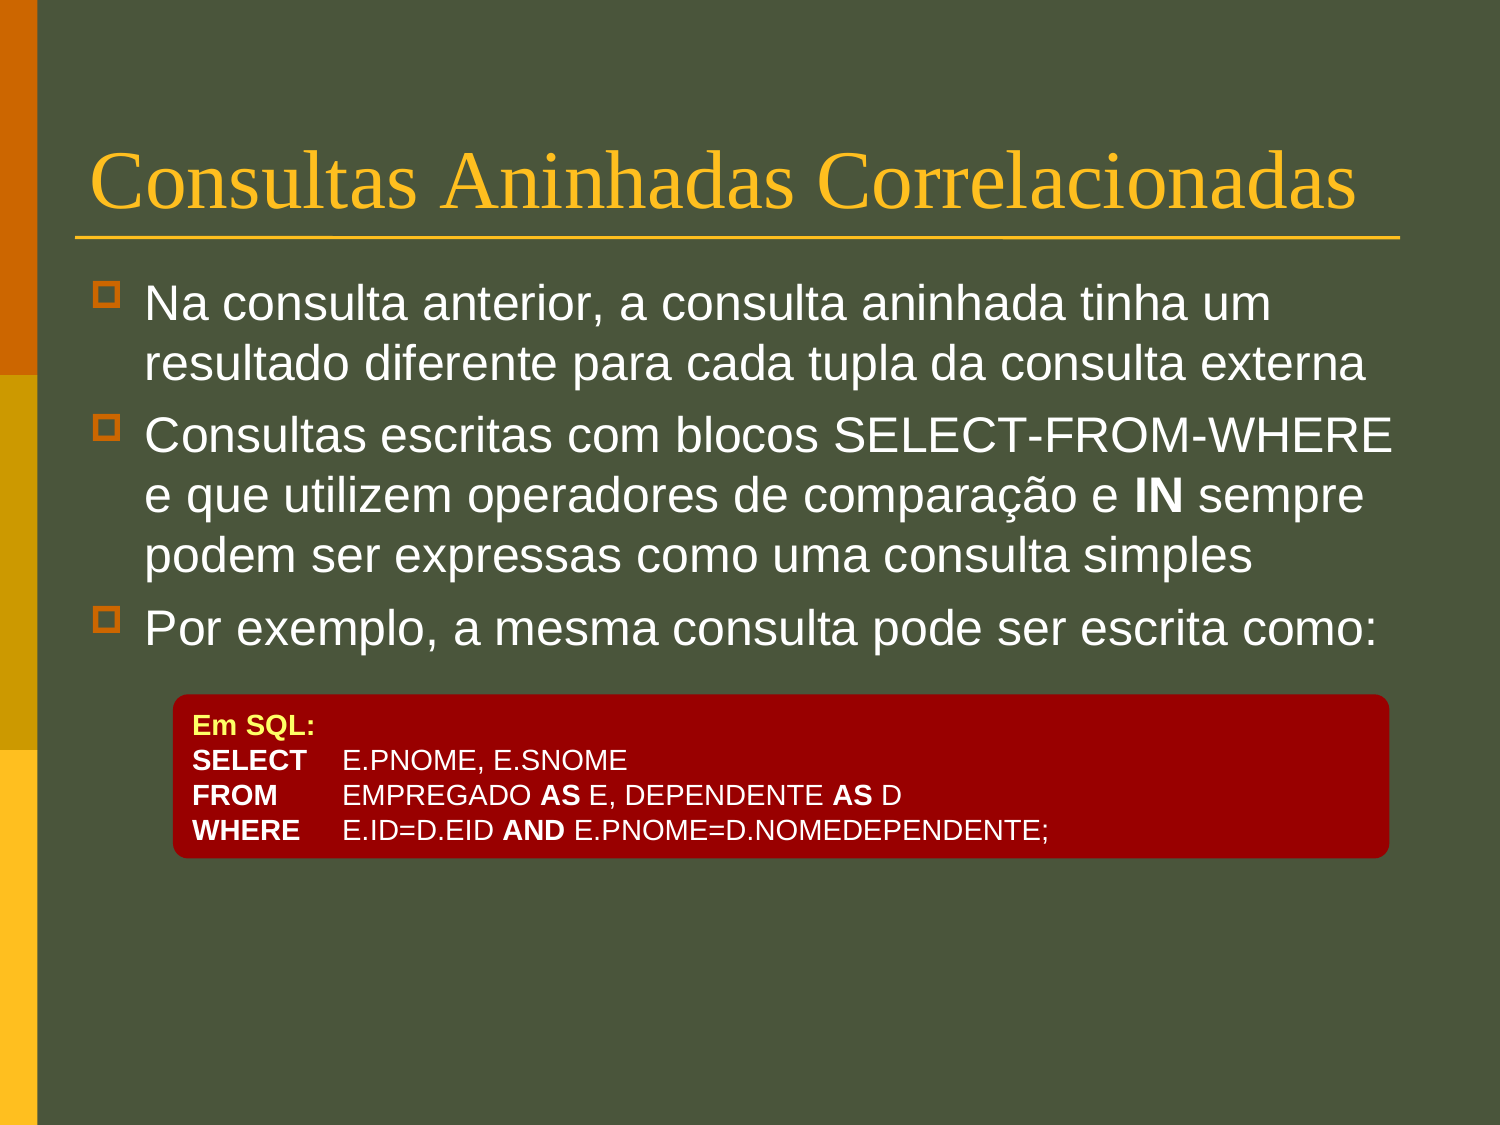

# Consultas Aninhadas Correlacionadas
Na consulta anterior, a consulta aninhada tinha um resultado diferente para cada tupla da consulta externa
Consultas escritas com blocos SELECT-FROM-WHERE e que utilizem operadores de comparação e IN sempre podem ser expressas como uma consulta simples
Por exemplo, a mesma consulta pode ser escrita como:
Em SQL:
SELECT	E.PNOME, E.SNOME
FROM	EMPREGADO AS E, DEPENDENTE AS D
WHERE	E.ID=D.EID AND E.PNOME=D.NOMEDEPENDENTE;